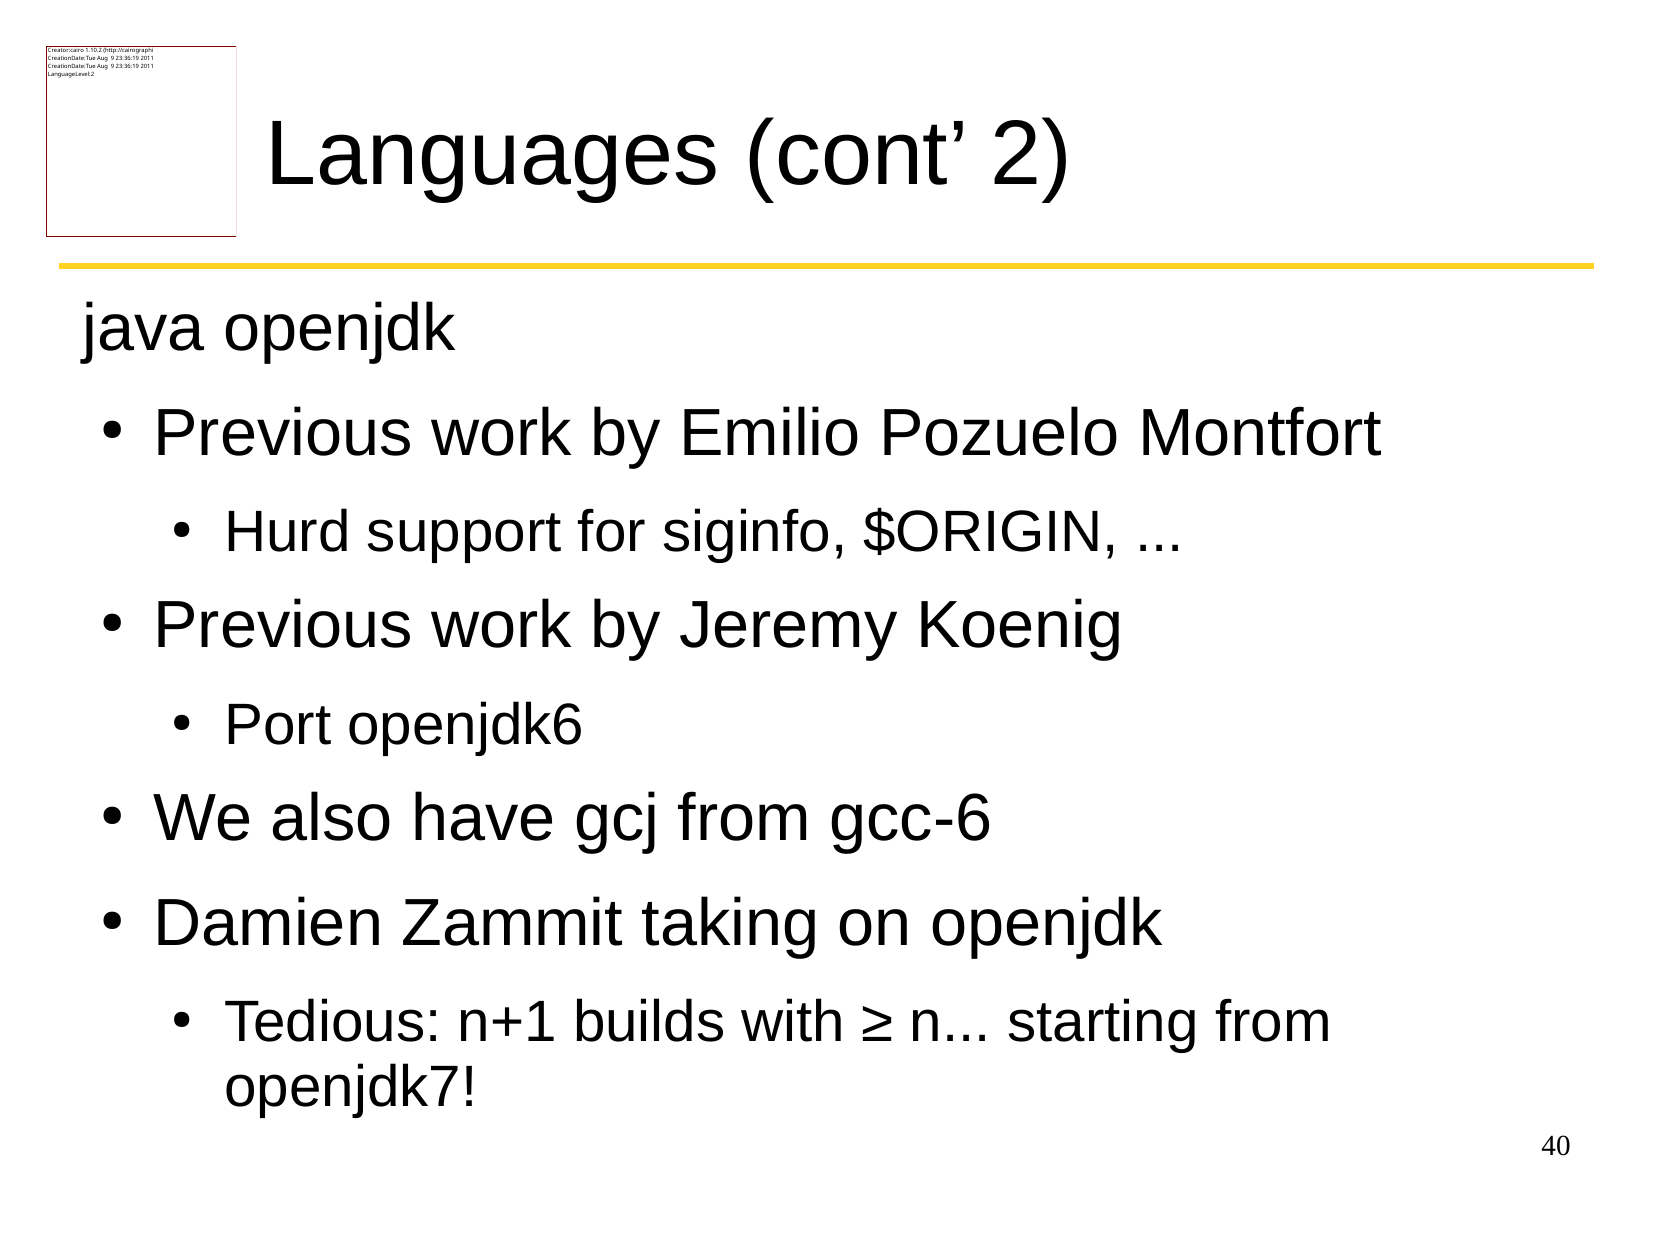

# Languages (cont’ 2)
java openjdk
Previous work by Emilio Pozuelo Montfort
Hurd support for siginfo, $ORIGIN, ...
Previous work by Jeremy Koenig
Port openjdk6
We also have gcj from gcc-6
Damien Zammit taking on openjdk
Tedious: n+1 builds with ≥ n... starting from openjdk7!
40